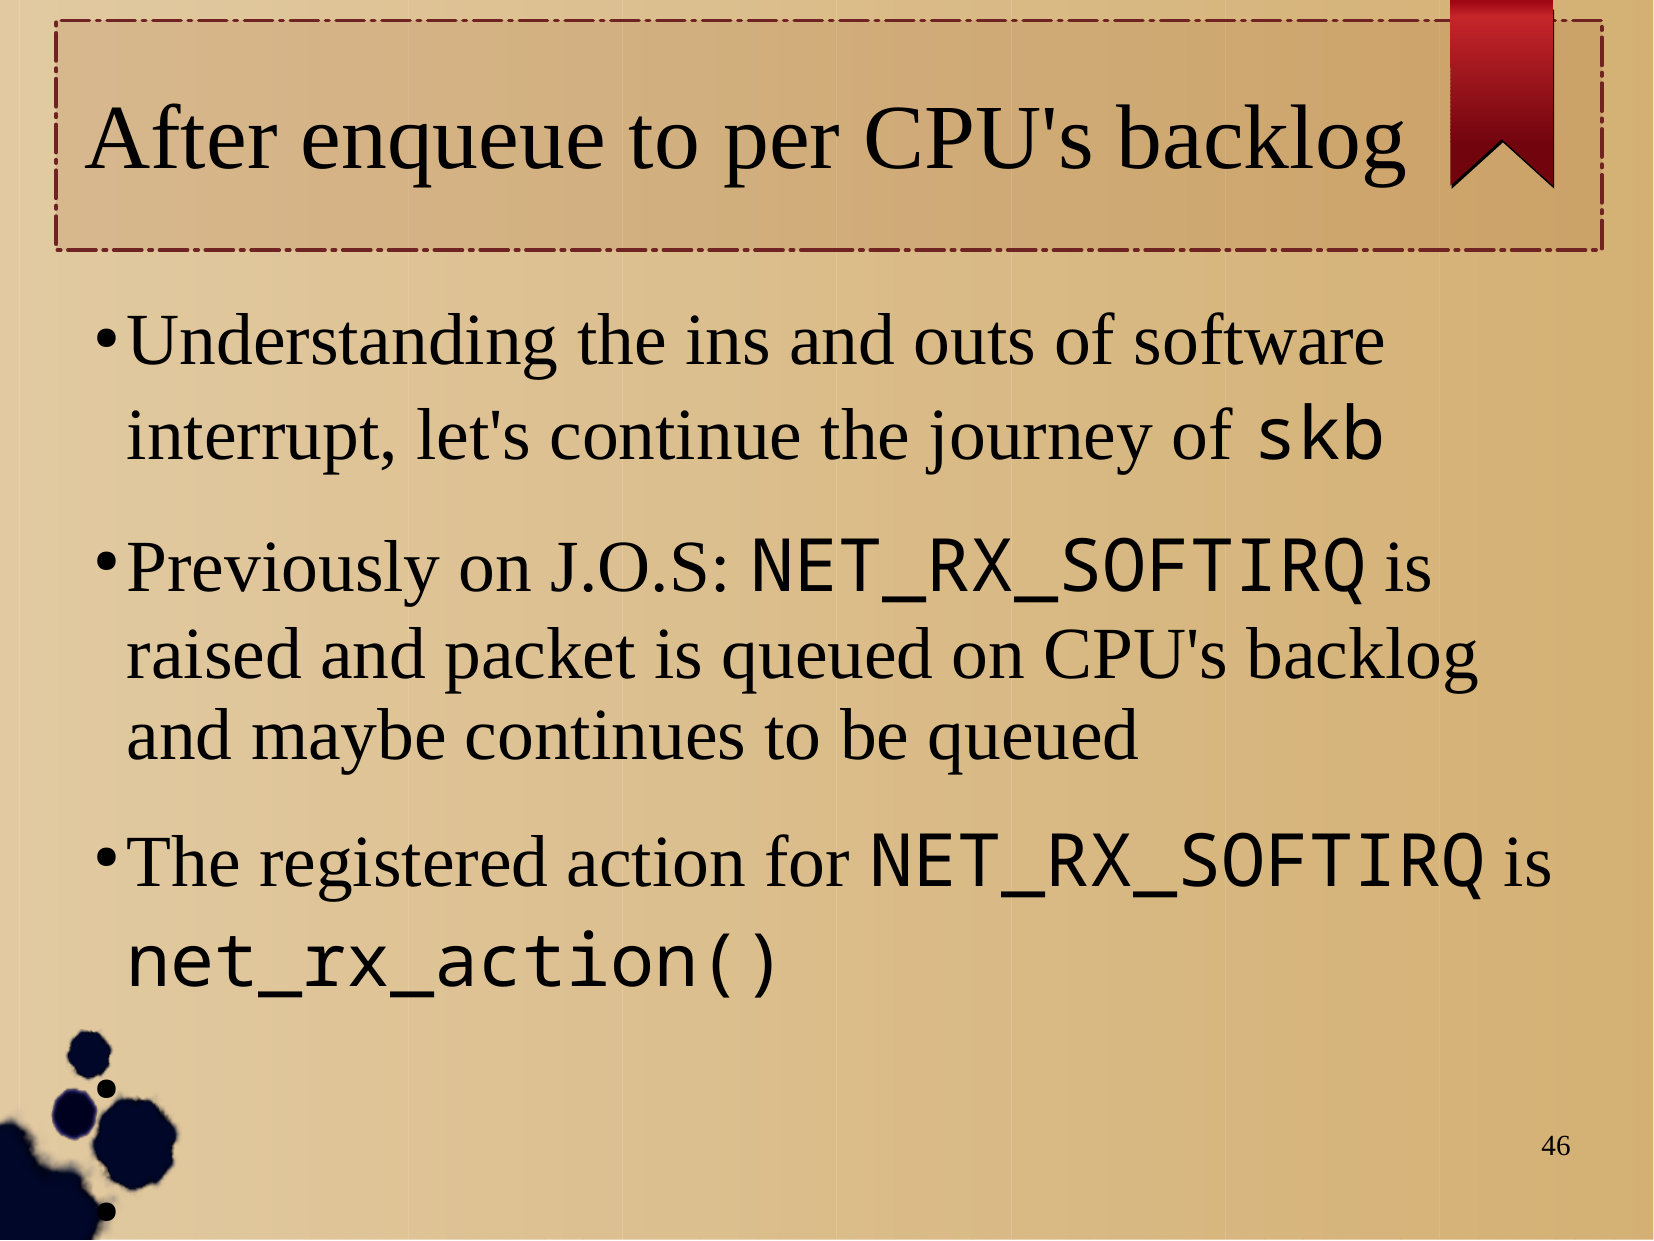

# After enqueue to per CPU's backlog
Understanding the ins and outs of software interrupt, let's continue the journey of skb
Previously on J.O.S: NET_RX_SOFTIRQ is raised and packet is queued on CPU's backlog and maybe continues to be queued
The registered action for NET_RX_SOFTIRQ is net_rx_action()
46